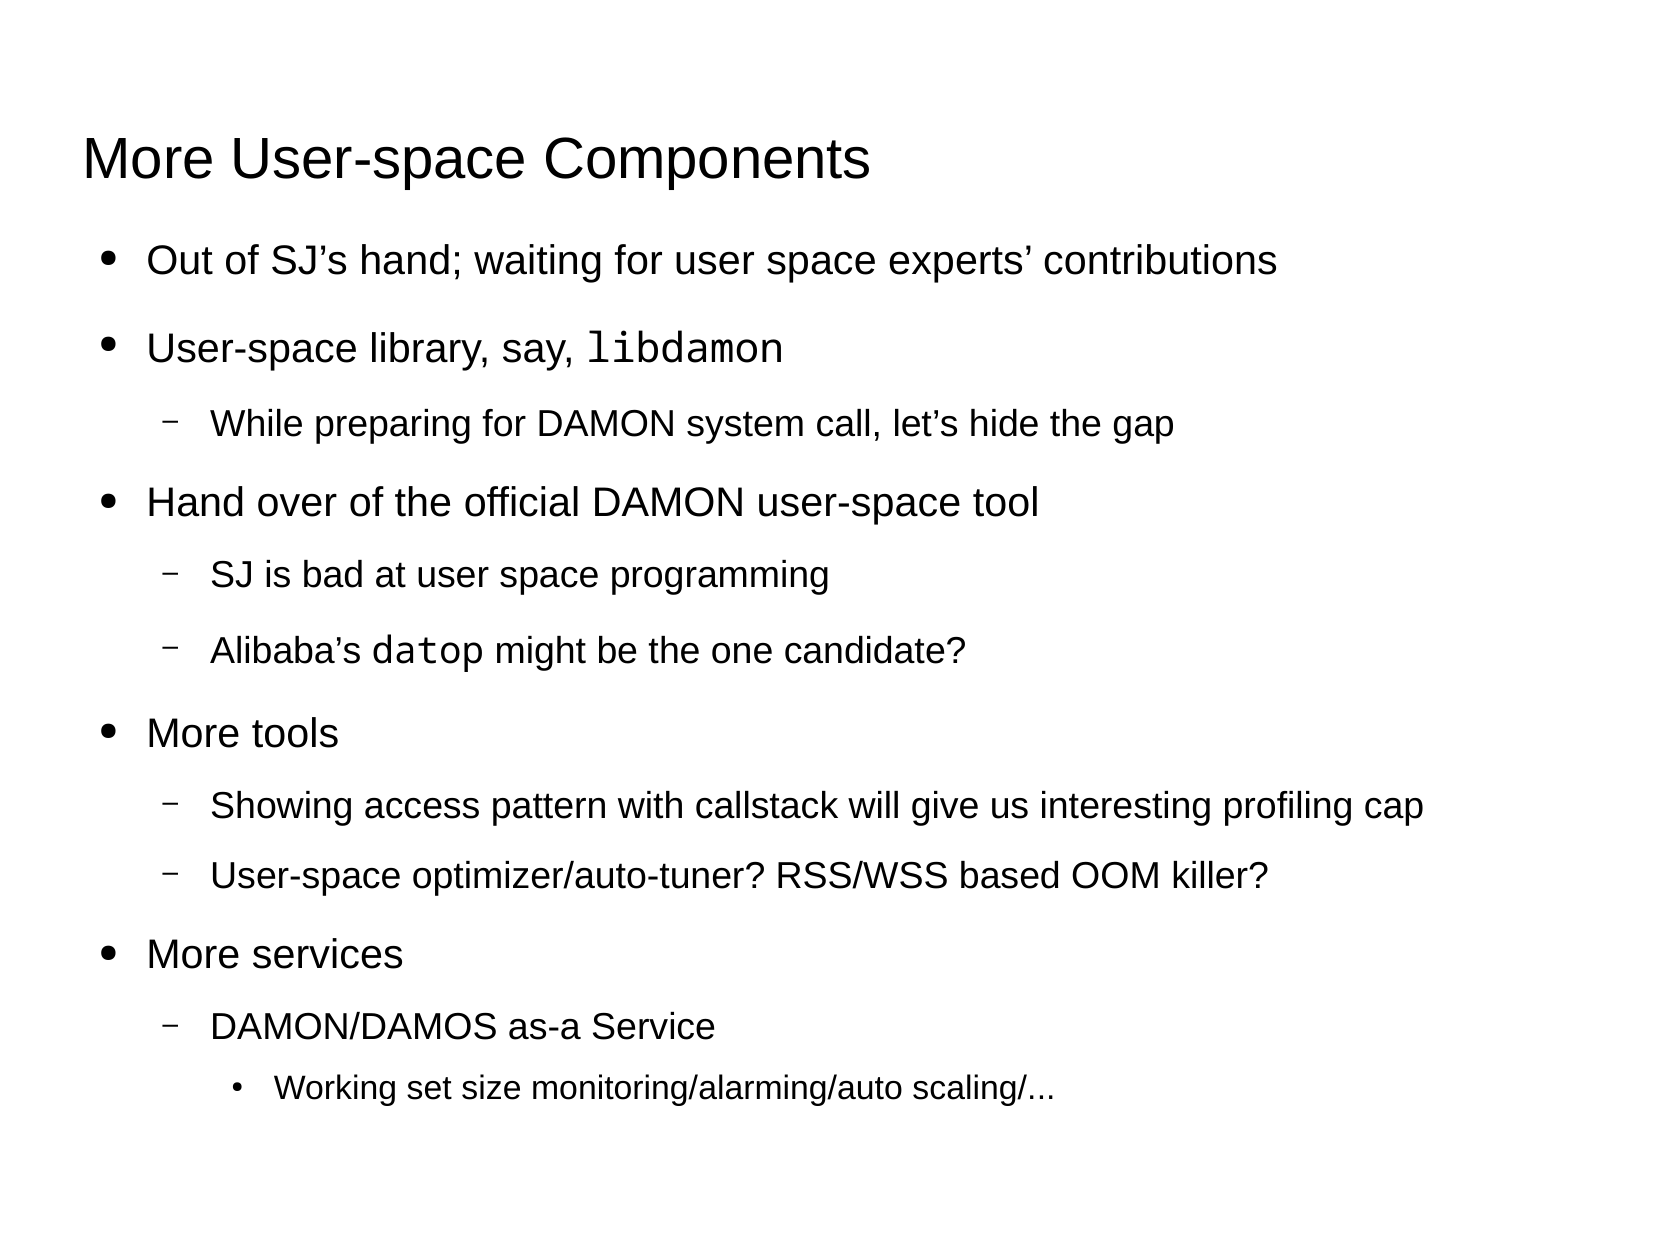

# More User-space Components
Out of SJ’s hand; waiting for user space experts’ contributions
User-space library, say, libdamon
While preparing for DAMON system call, let’s hide the gap
Hand over of the official DAMON user-space tool
SJ is bad at user space programming
Alibaba’s datop might be the one candidate?
More tools
Showing access pattern with callstack will give us interesting profiling cap
User-space optimizer/auto-tuner? RSS/WSS based OOM killer?
More services
DAMON/DAMOS as-a Service
Working set size monitoring/alarming/auto scaling/...